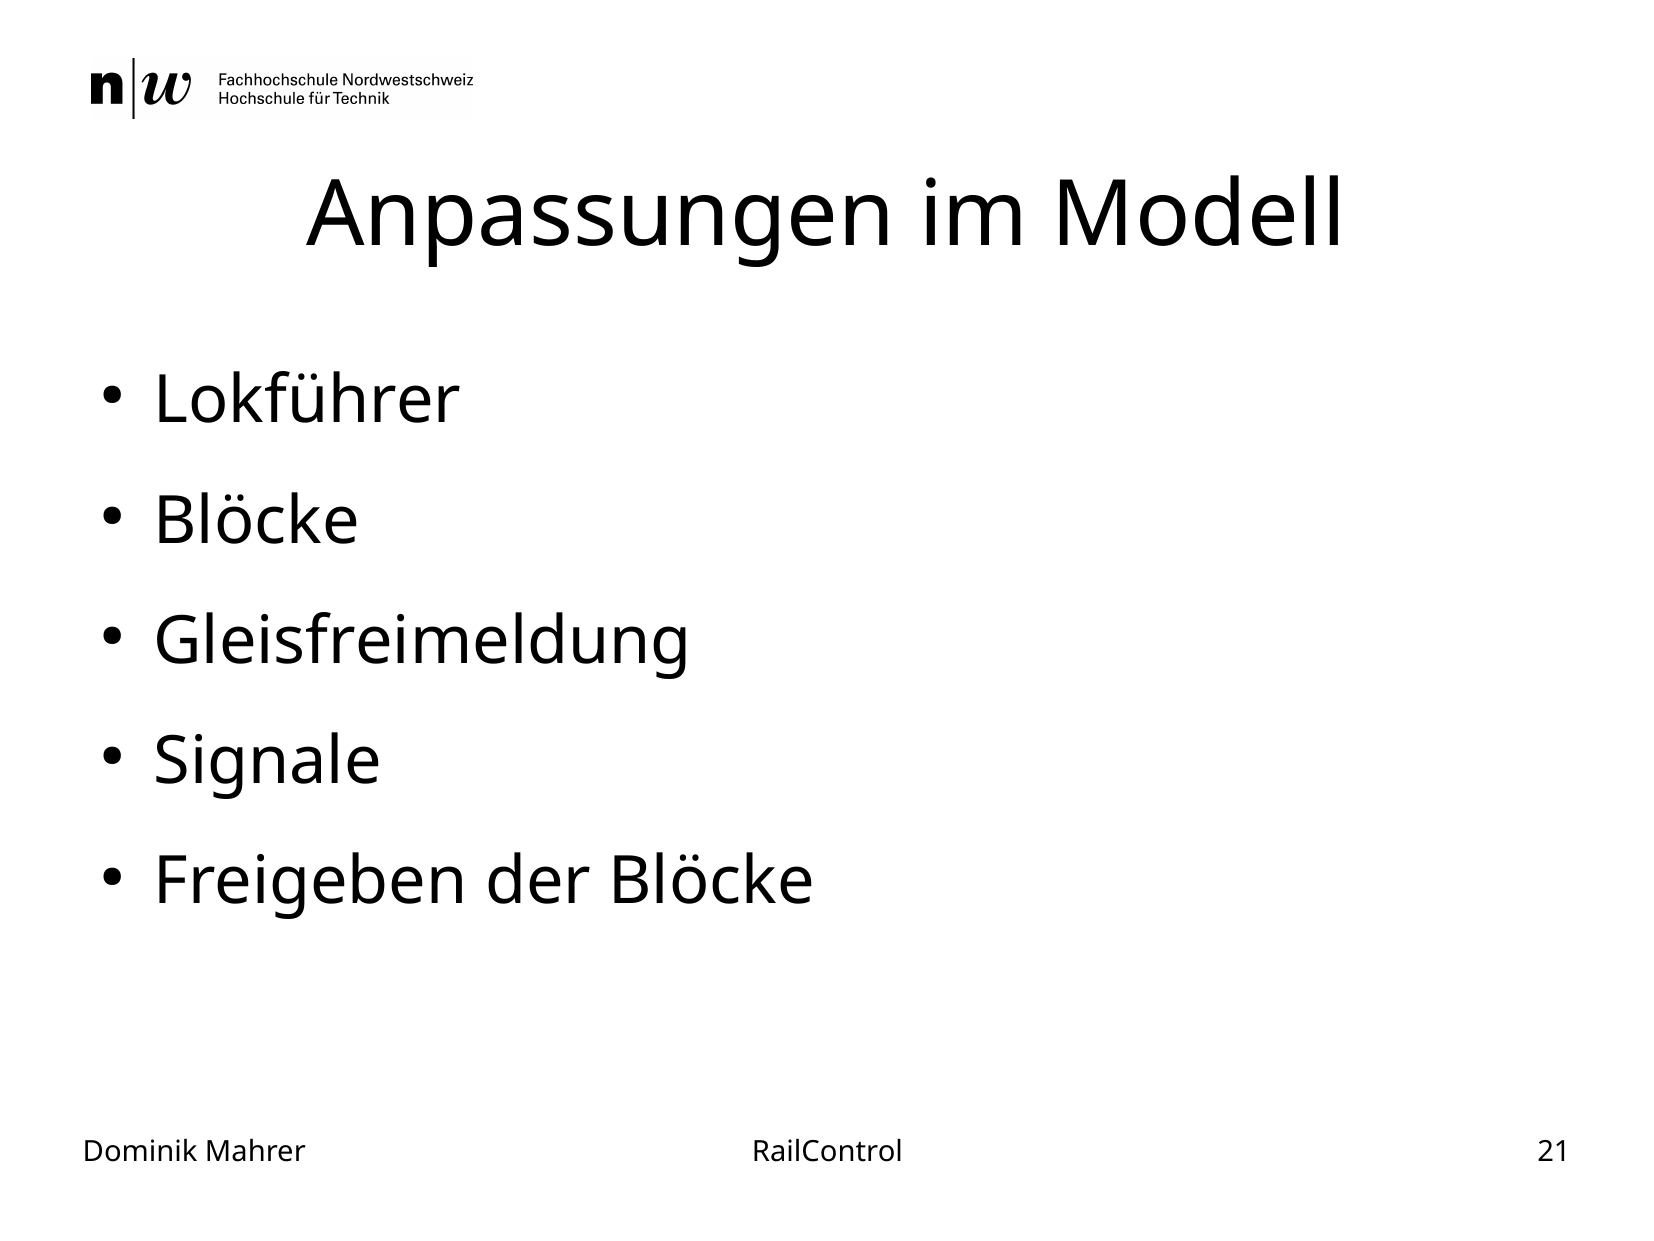

# Anpassungen im Modell
Lokführer
Blöcke
Gleisfreimeldung
Signale
Freigeben der Blöcke
Dominik Mahrer
RailControl
21